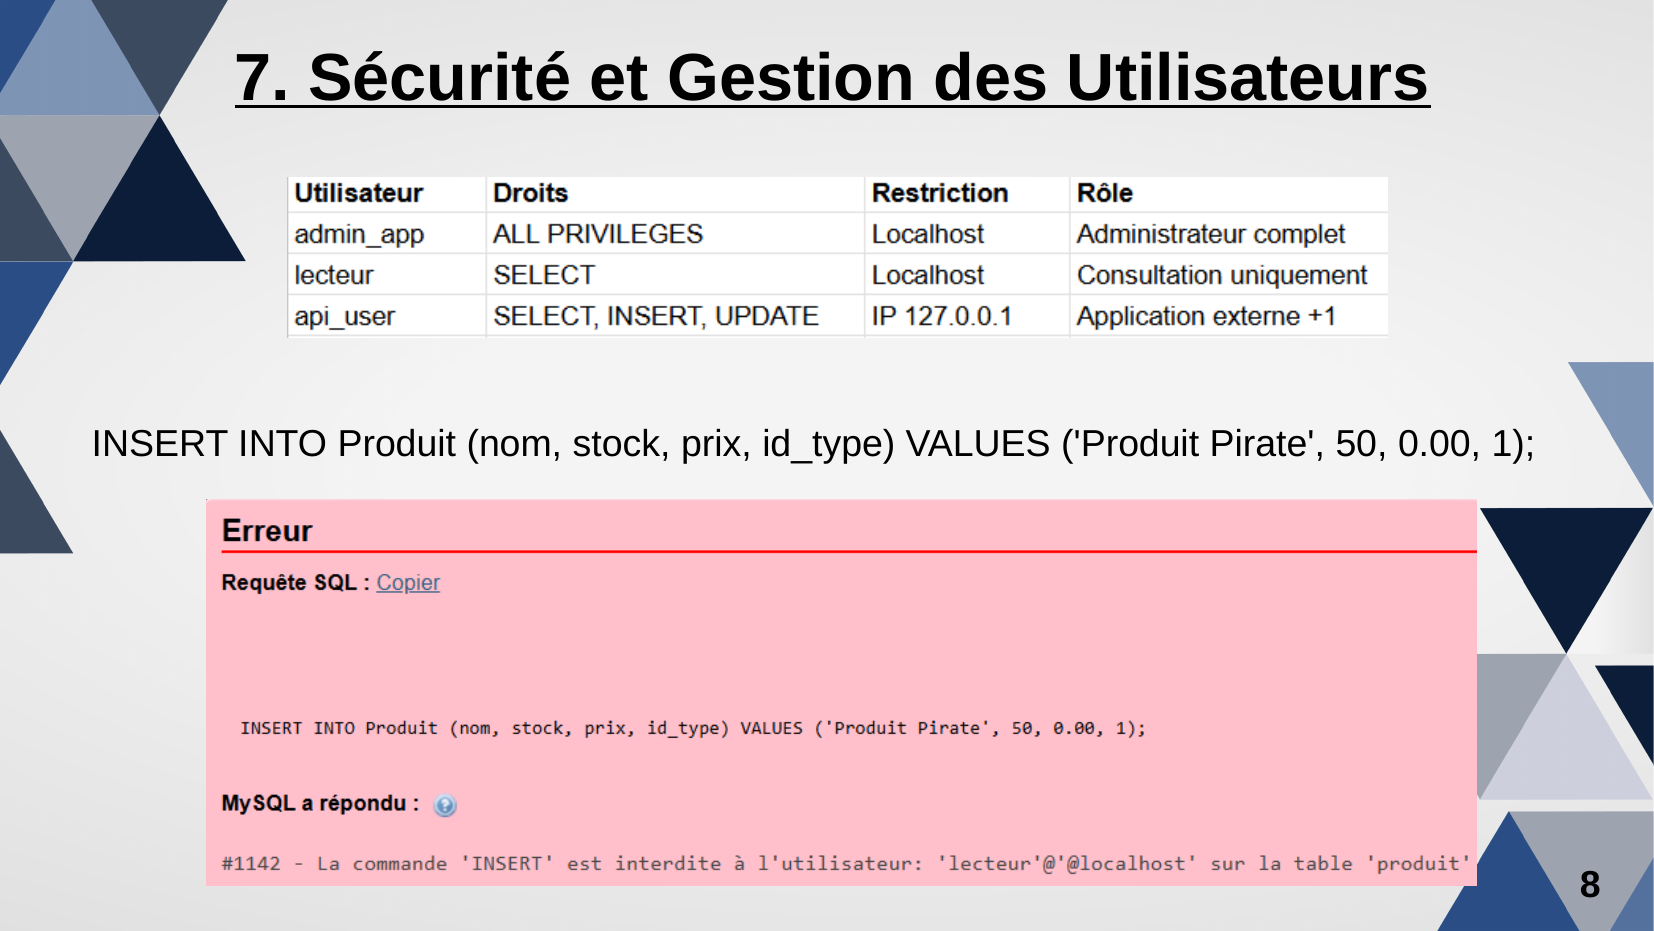

# 7. Sécurité et Gestion des Utilisateurs
INSERT INTO Produit (nom, stock, prix, id_type) VALUES ('Produit Pirate', 50, 0.00, 1);
8